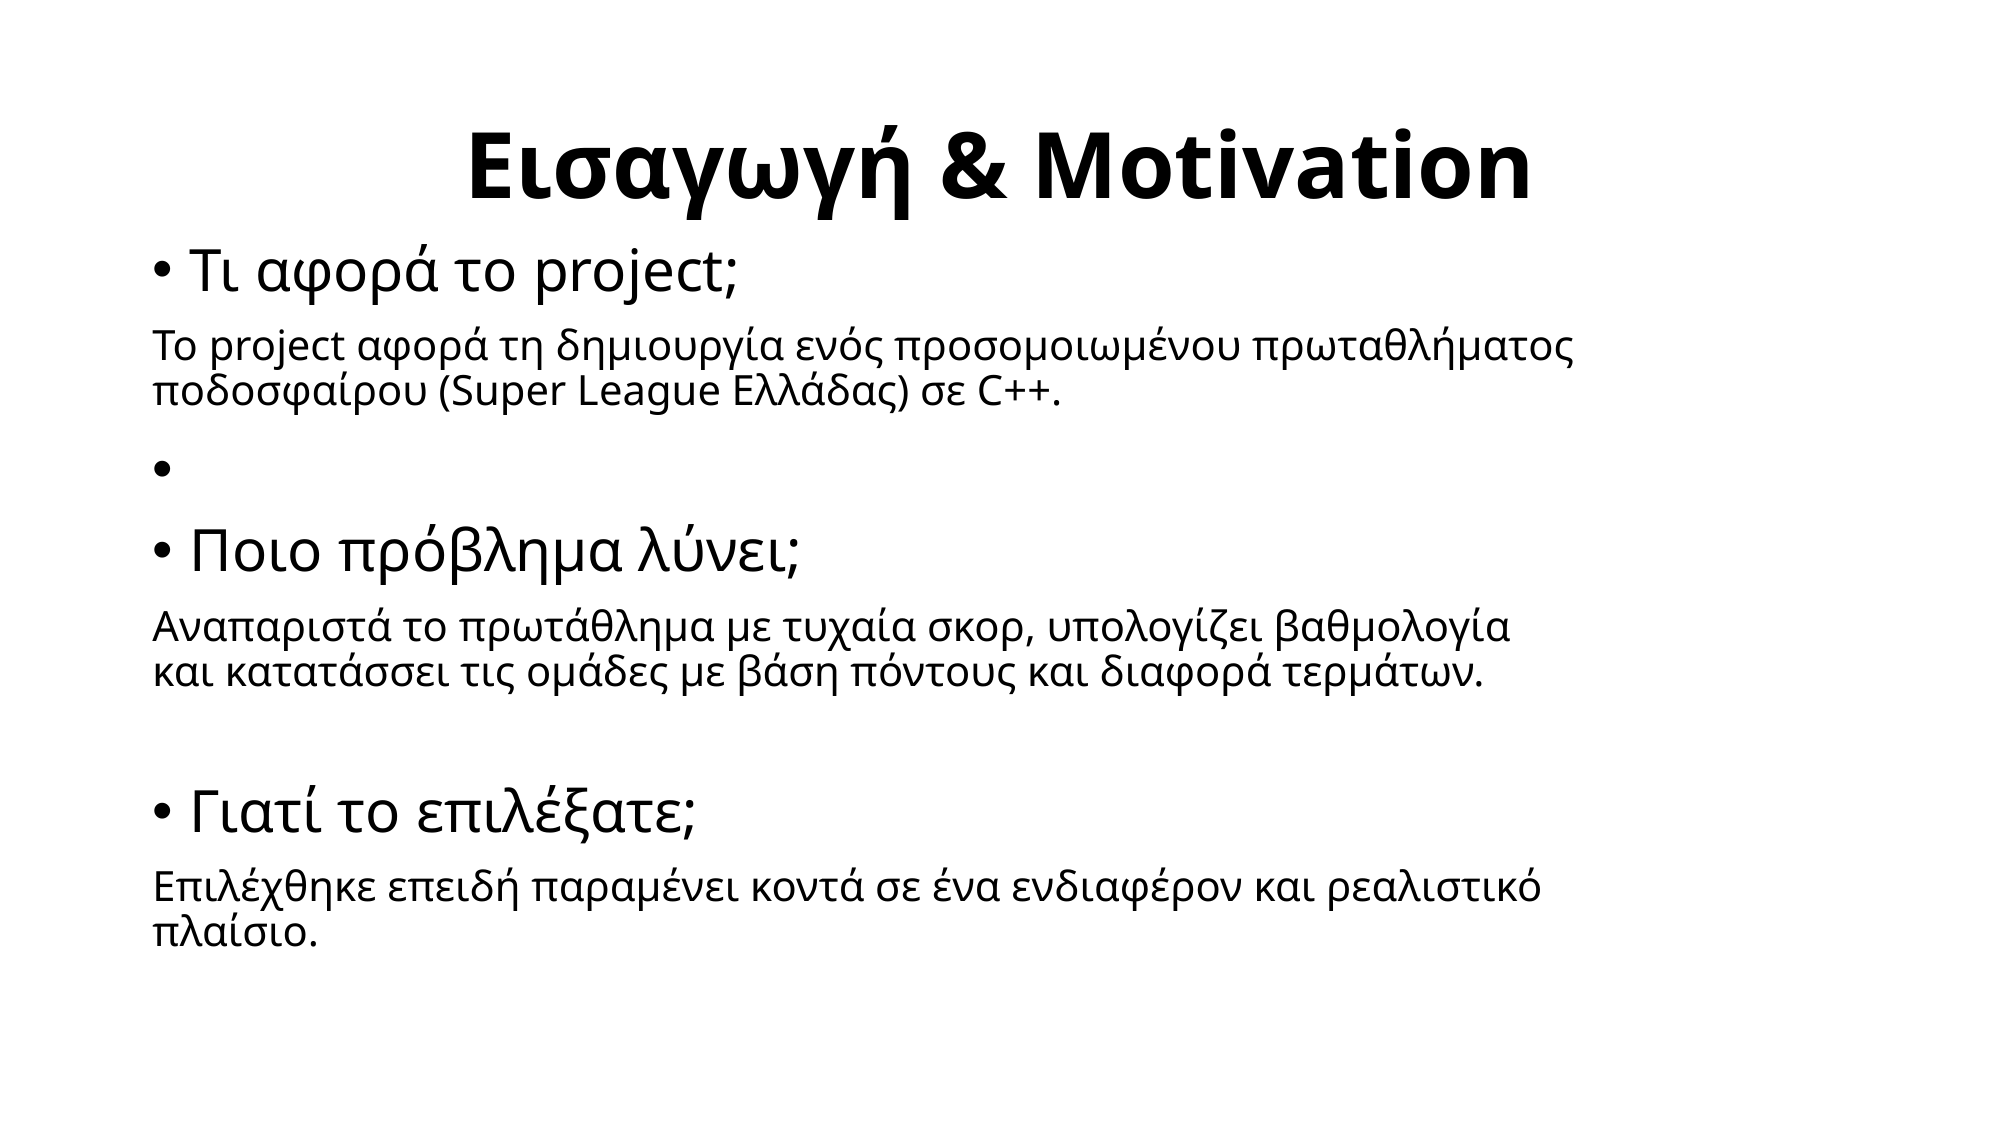

# Εισαγωγή & Motivation
Τι αφορά το project;
Το project αφορά τη δημιουργία ενός προσομοιωμένου πρωταθλήματος ποδοσφαίρου (Super League Ελλάδας) σε C++.
Ποιο πρόβλημα λύνει;
Αναπαριστά το πρωτάθλημα με τυχαία σκορ, υπολογίζει βαθμολογία και κατατάσσει τις ομάδες με βάση πόντους και διαφορά τερμάτων.
Γιατί το επιλέξατε;
Επιλέχθηκε επειδή παραμένει κοντά σε ένα ενδιαφέρον και ρεαλιστικό πλαίσιο.